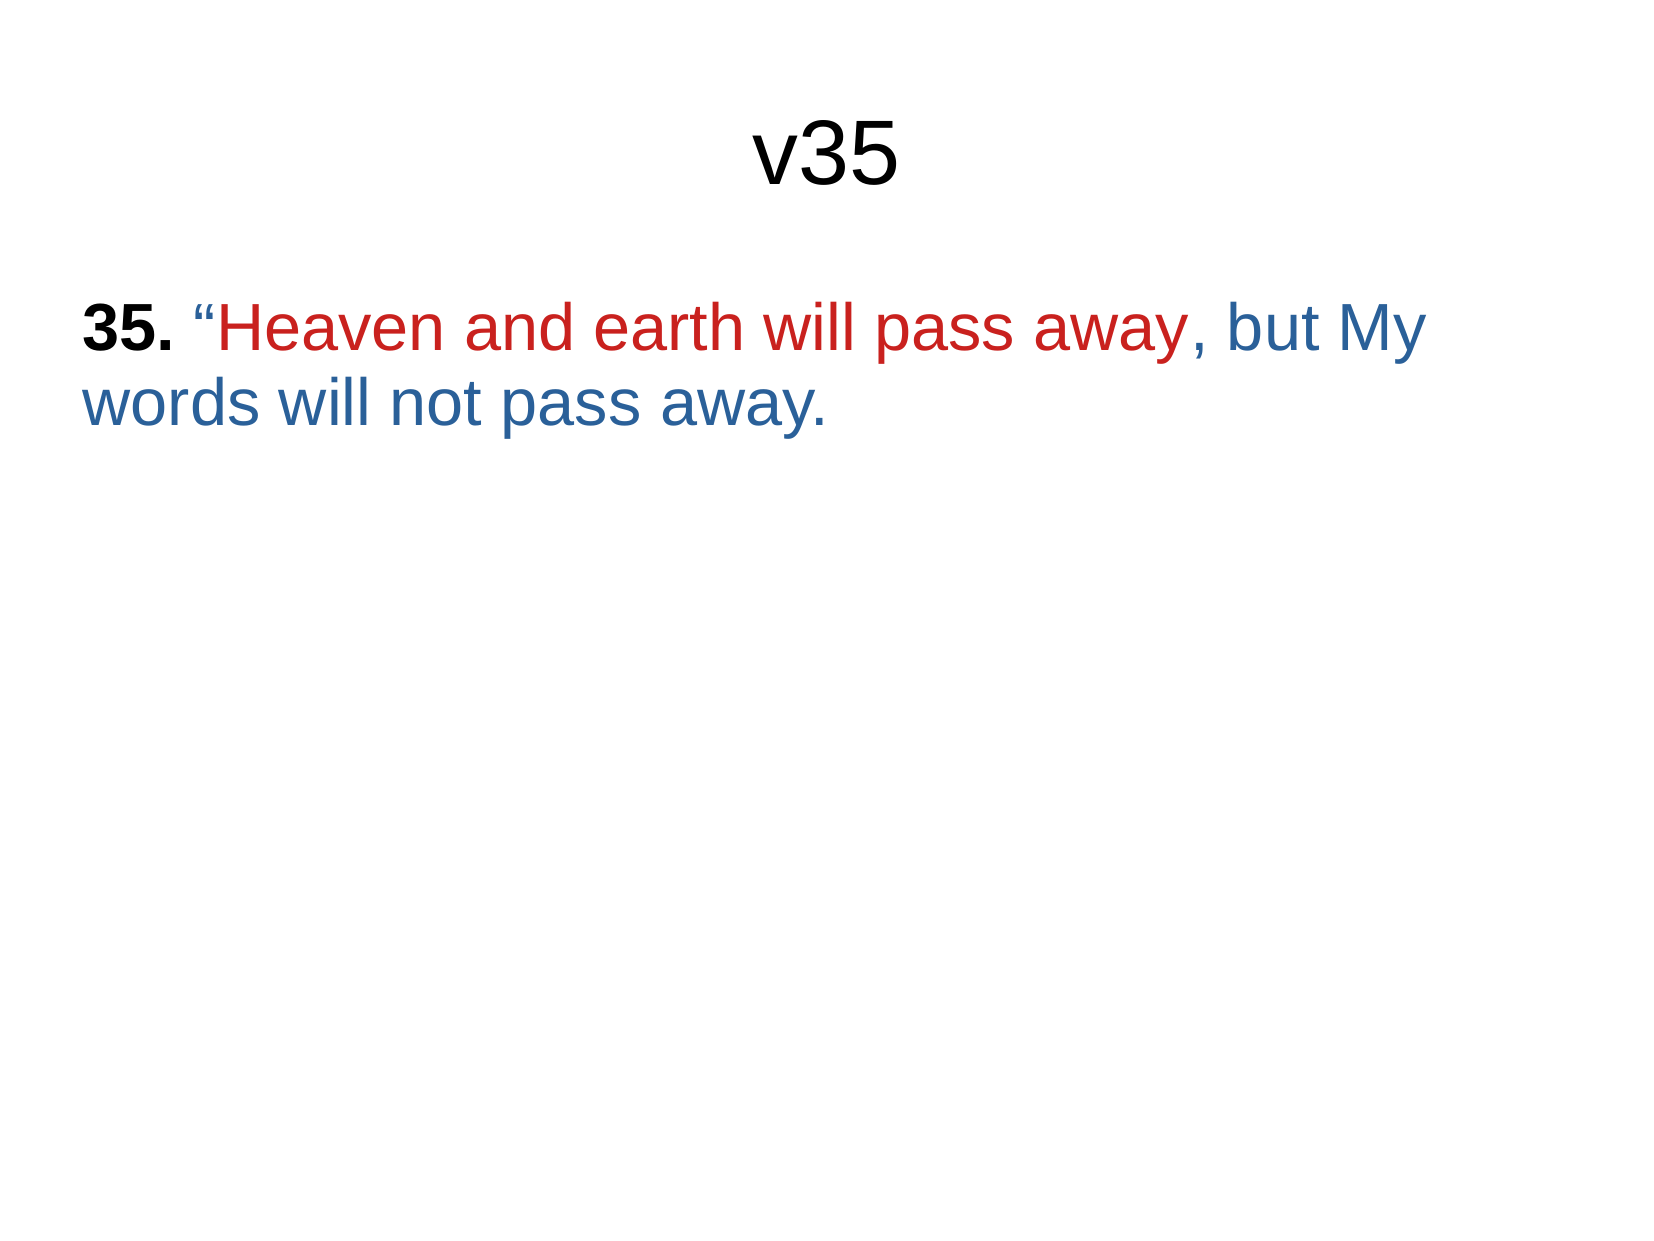

# v35
35. “Heaven and earth will pass away, but My words will not pass away.